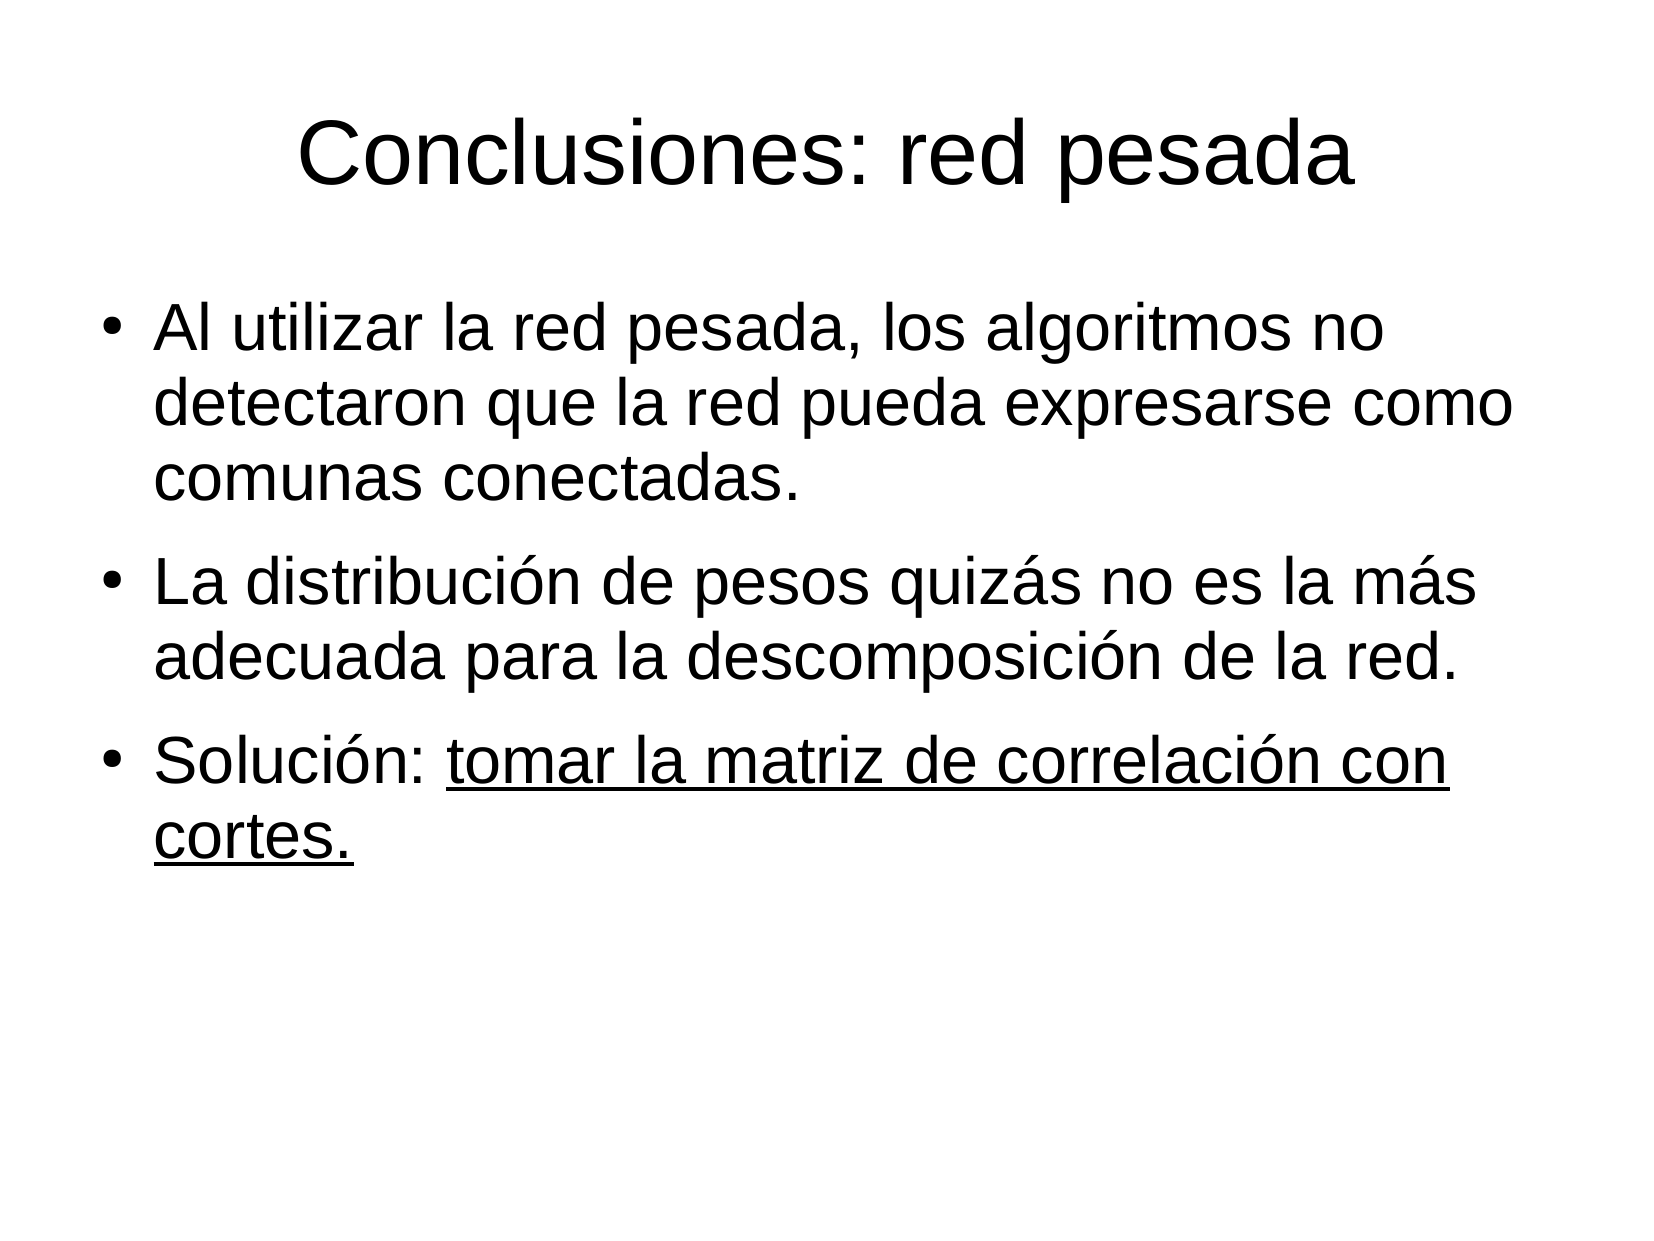

# Conclusiones: red pesada
Al utilizar la red pesada, los algoritmos no detectaron que la red pueda expresarse como comunas conectadas.
La distribución de pesos quizás no es la más adecuada para la descomposición de la red.
Solución: tomar la matriz de correlación con cortes.